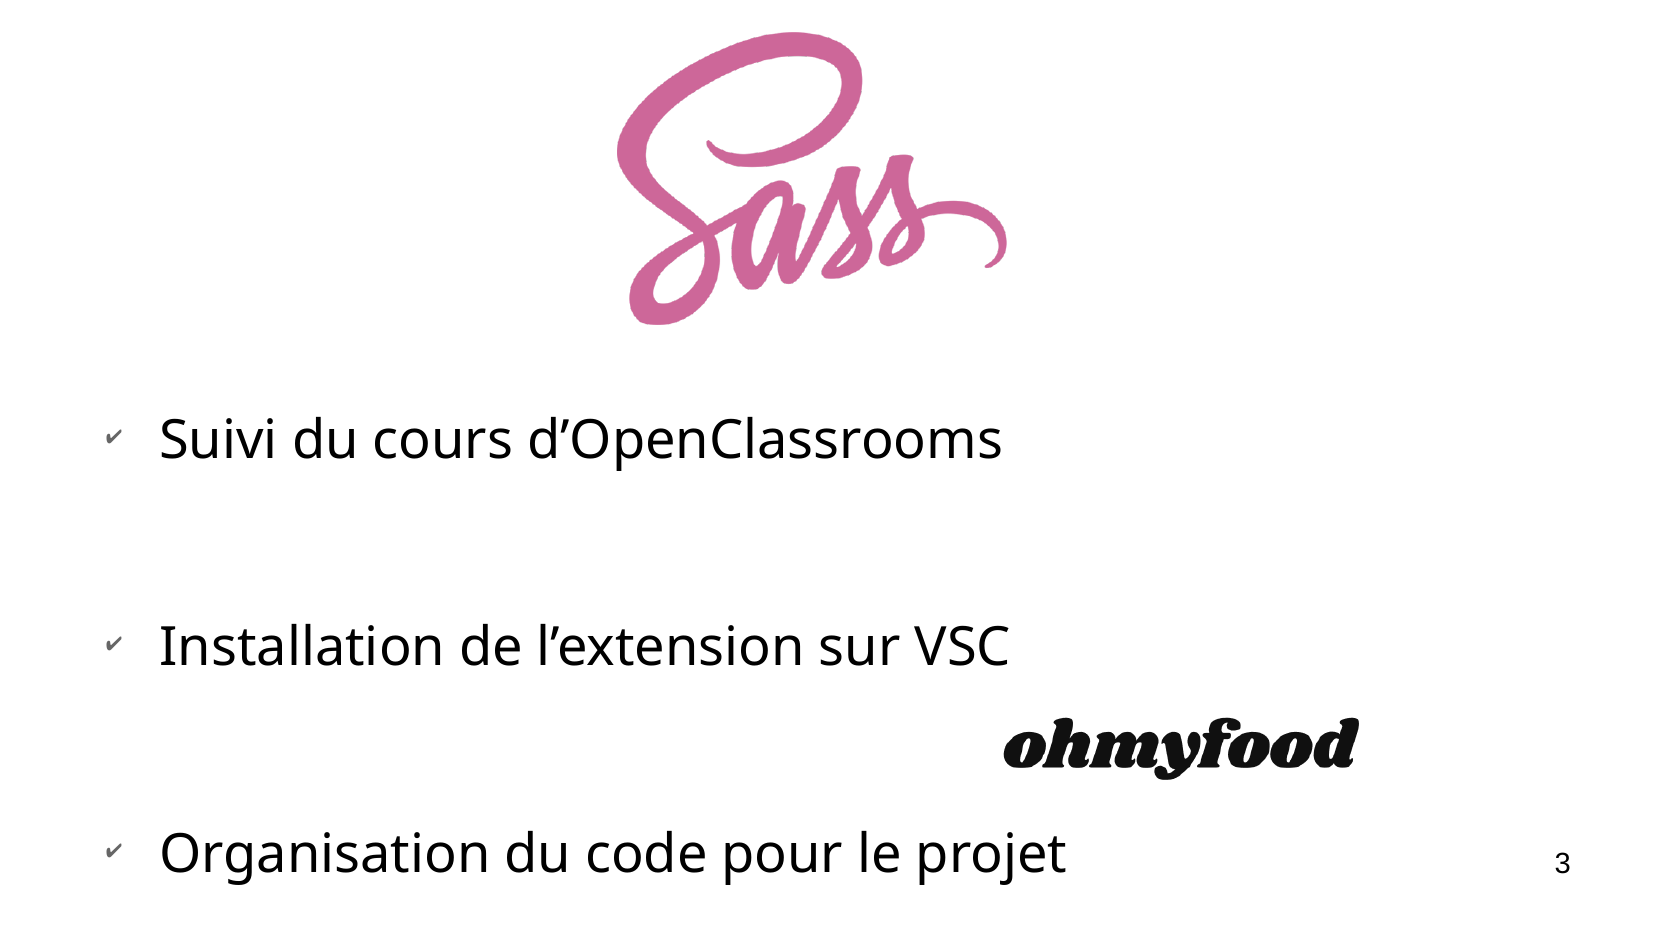

# Suivi du cours d’OpenClassrooms
Installation de l’extension sur VSC
Organisation du code pour le projet
3